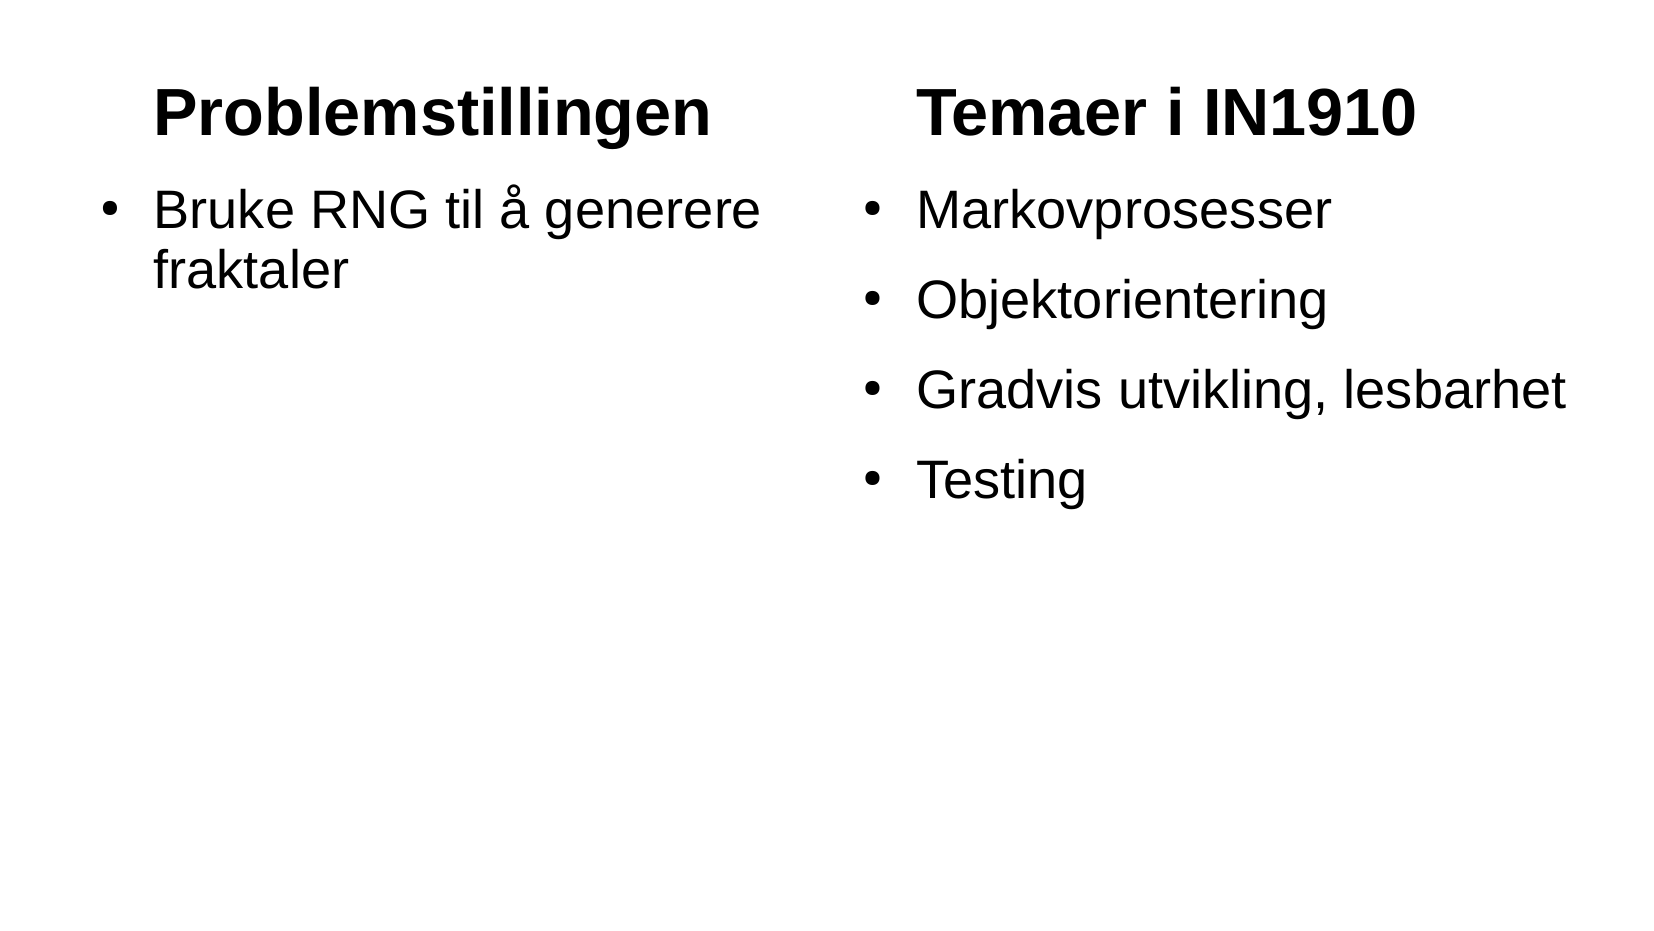

# Problemstillingen
Bruke RNG til å generere fraktaler
Temaer i IN1910
Markovprosesser
Objektorientering
Gradvis utvikling, lesbarhet
Testing